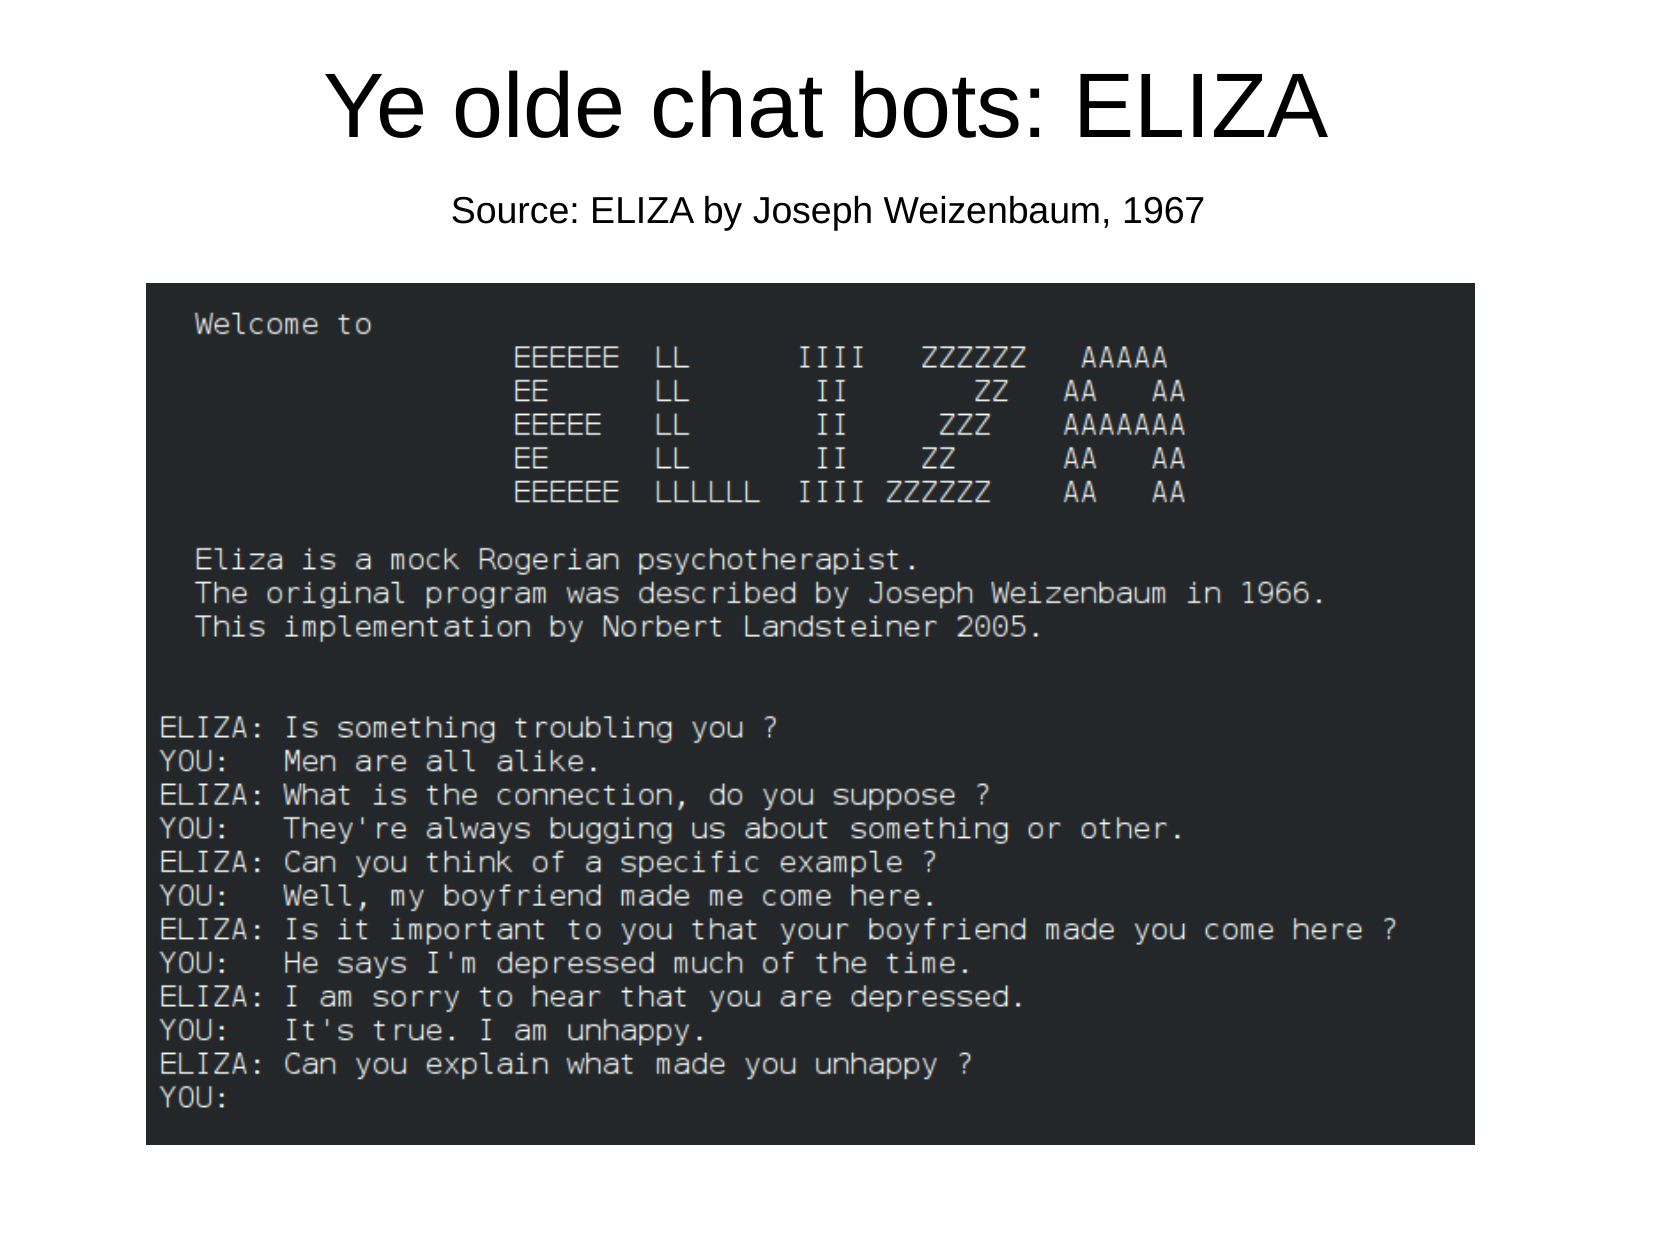

# Ye olde chat bots: ELIZA
Source: ELIZA by Joseph Weizenbaum, 1967